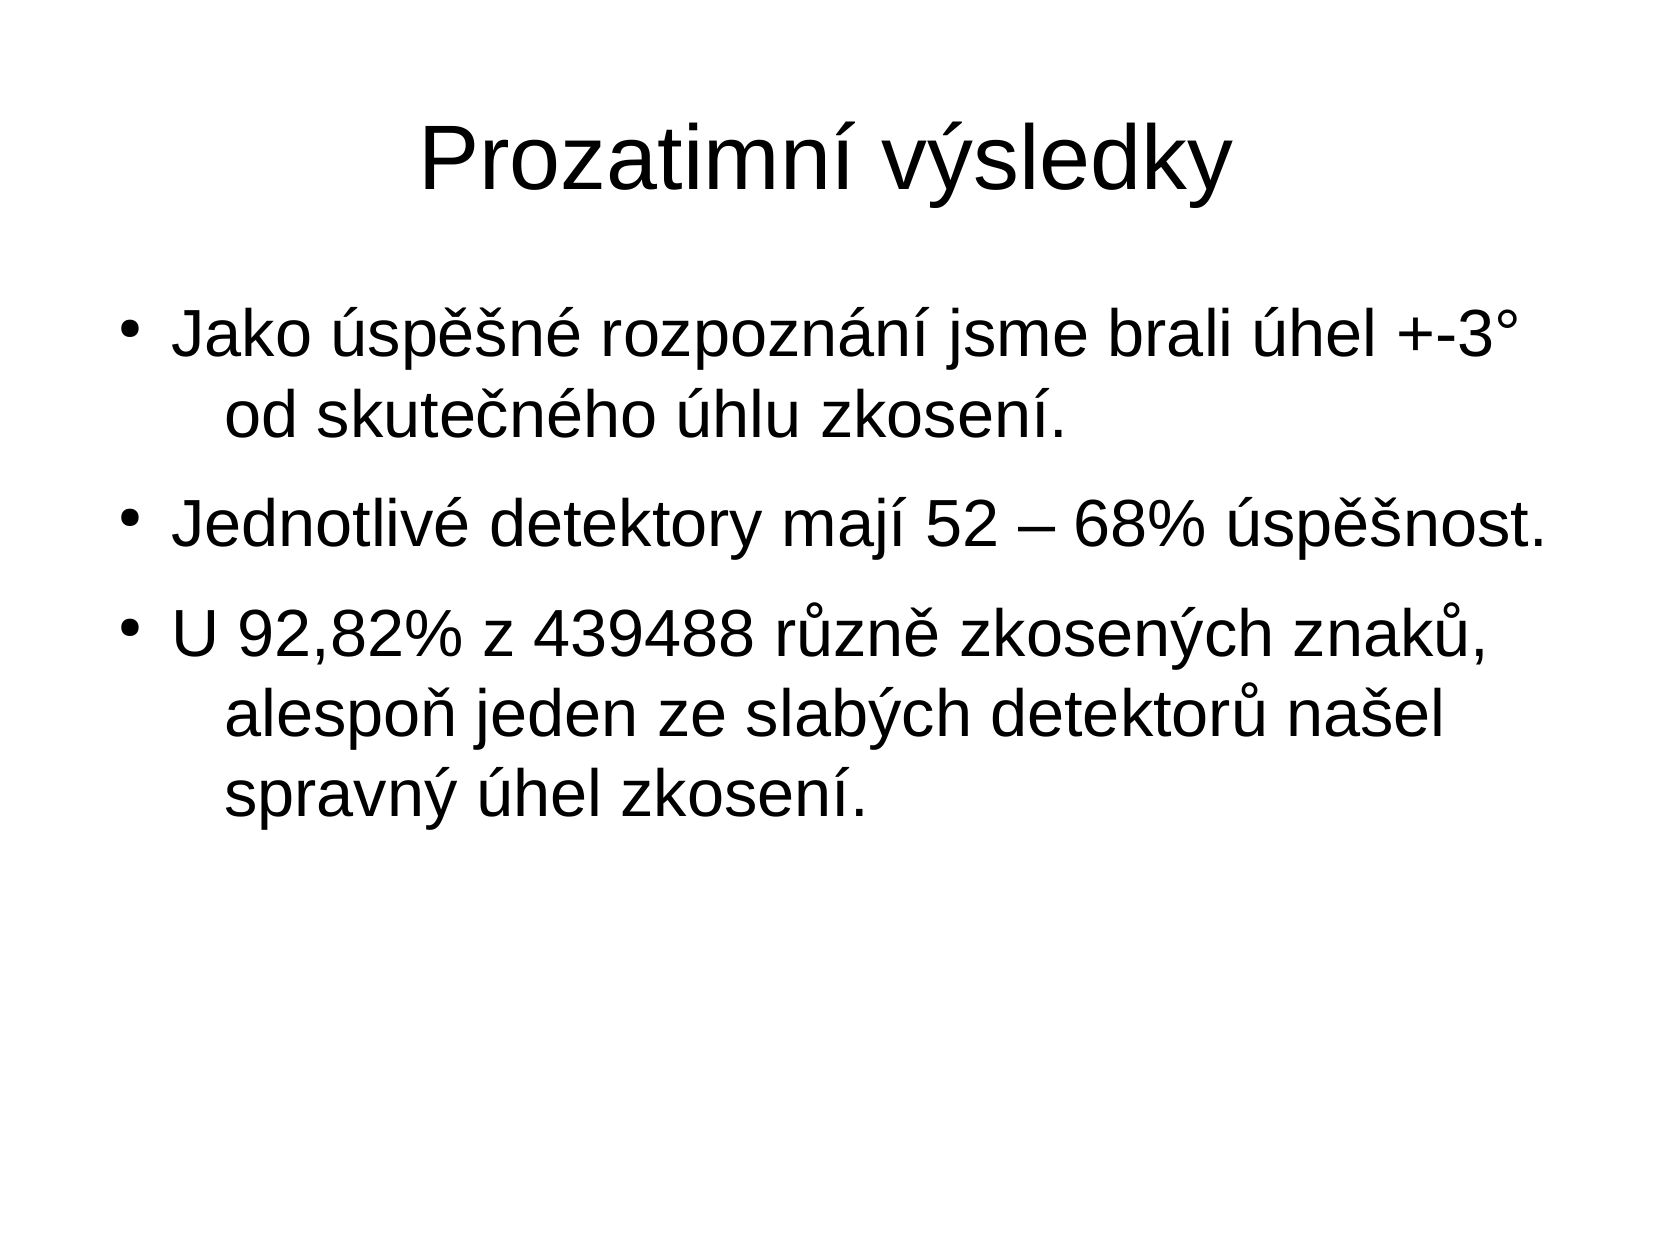

# Prozatimní výsledky
Jako úspěšné rozpoznání jsme brali úhel +-3° od skutečného úhlu zkosení.
Jednotlivé detektory mají 52 – 68% úspěšnost.
U 92,82% z 439488 různě zkosených znaků, alespoň jeden ze slabých detektorů našel spravný úhel zkosení.